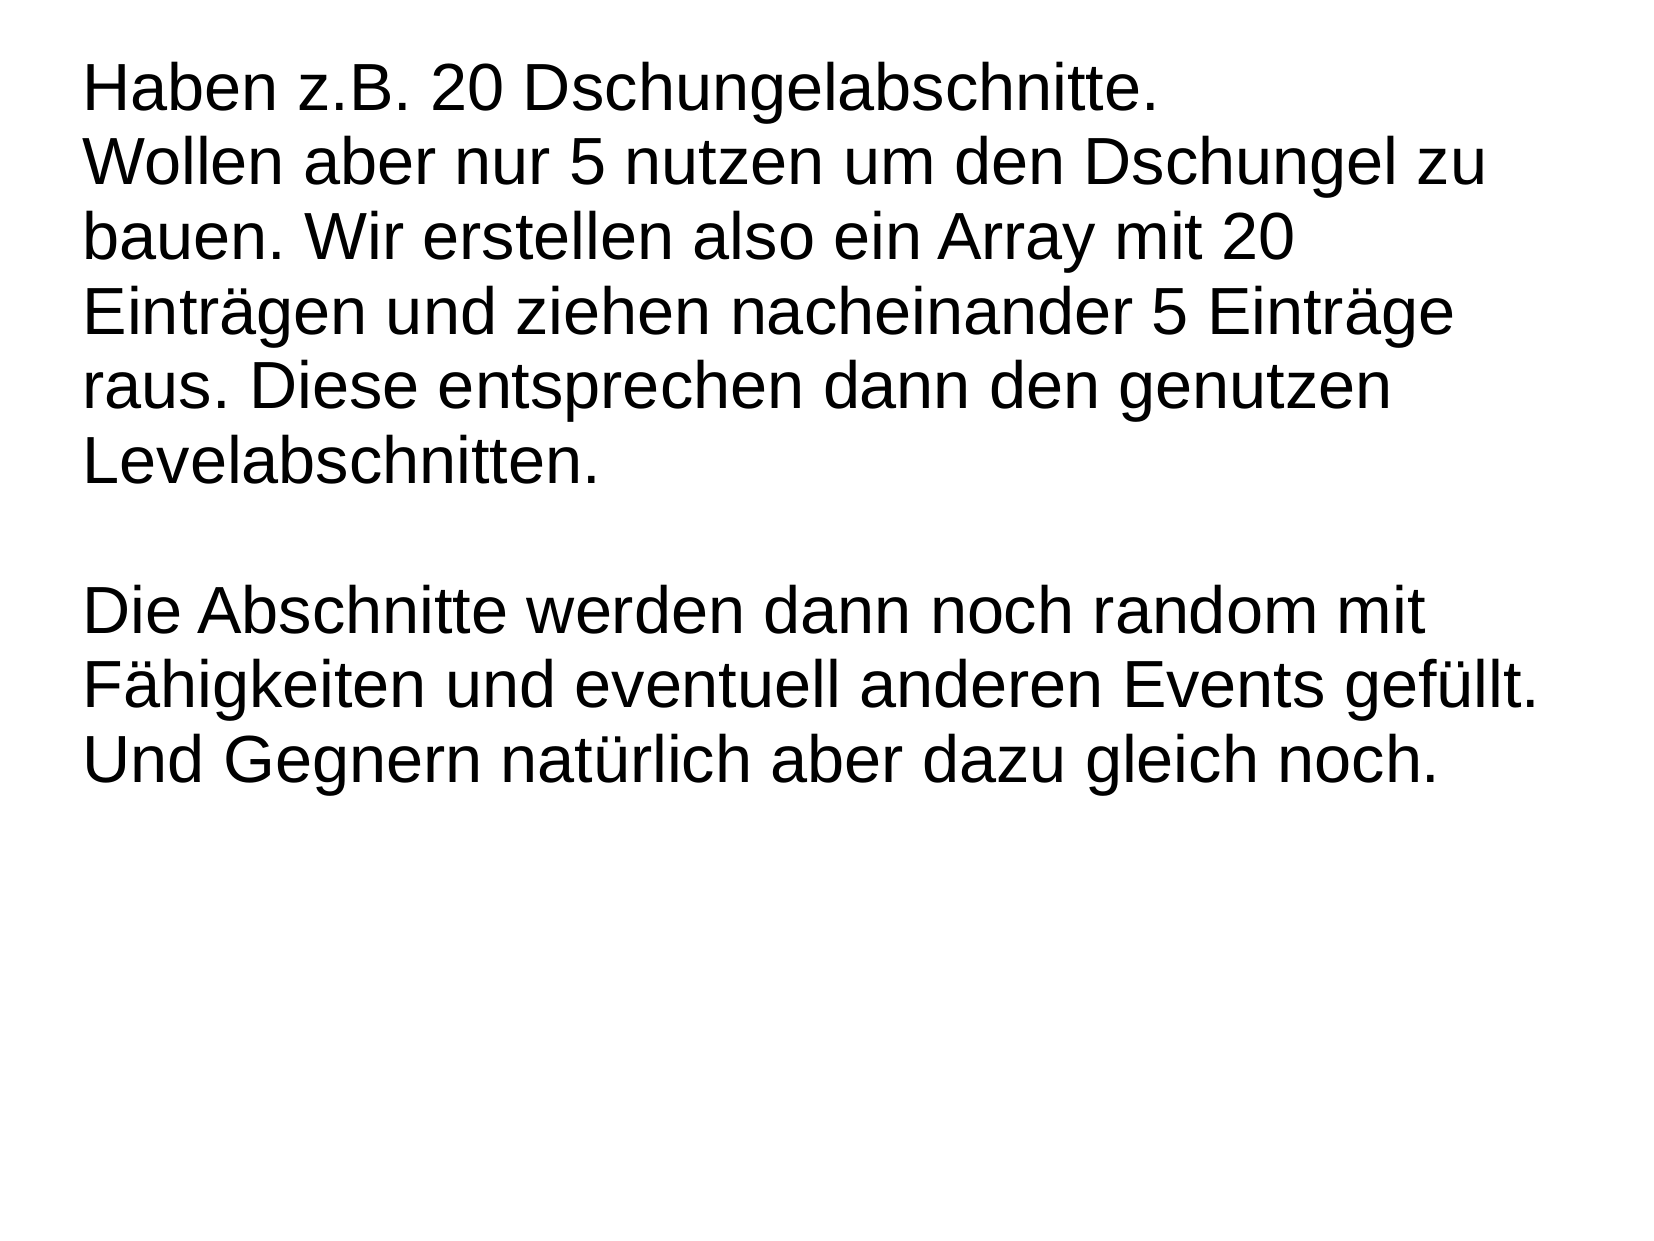

# Haben z.B. 20 Dschungelabschnitte.
Wollen aber nur 5 nutzen um den Dschungel zu bauen. Wir erstellen also ein Array mit 20 Einträgen und ziehen nacheinander 5 Einträge raus. Diese entsprechen dann den genutzen Levelabschnitten.
Die Abschnitte werden dann noch random mit Fähigkeiten und eventuell anderen Events gefüllt. Und Gegnern natürlich aber dazu gleich noch.